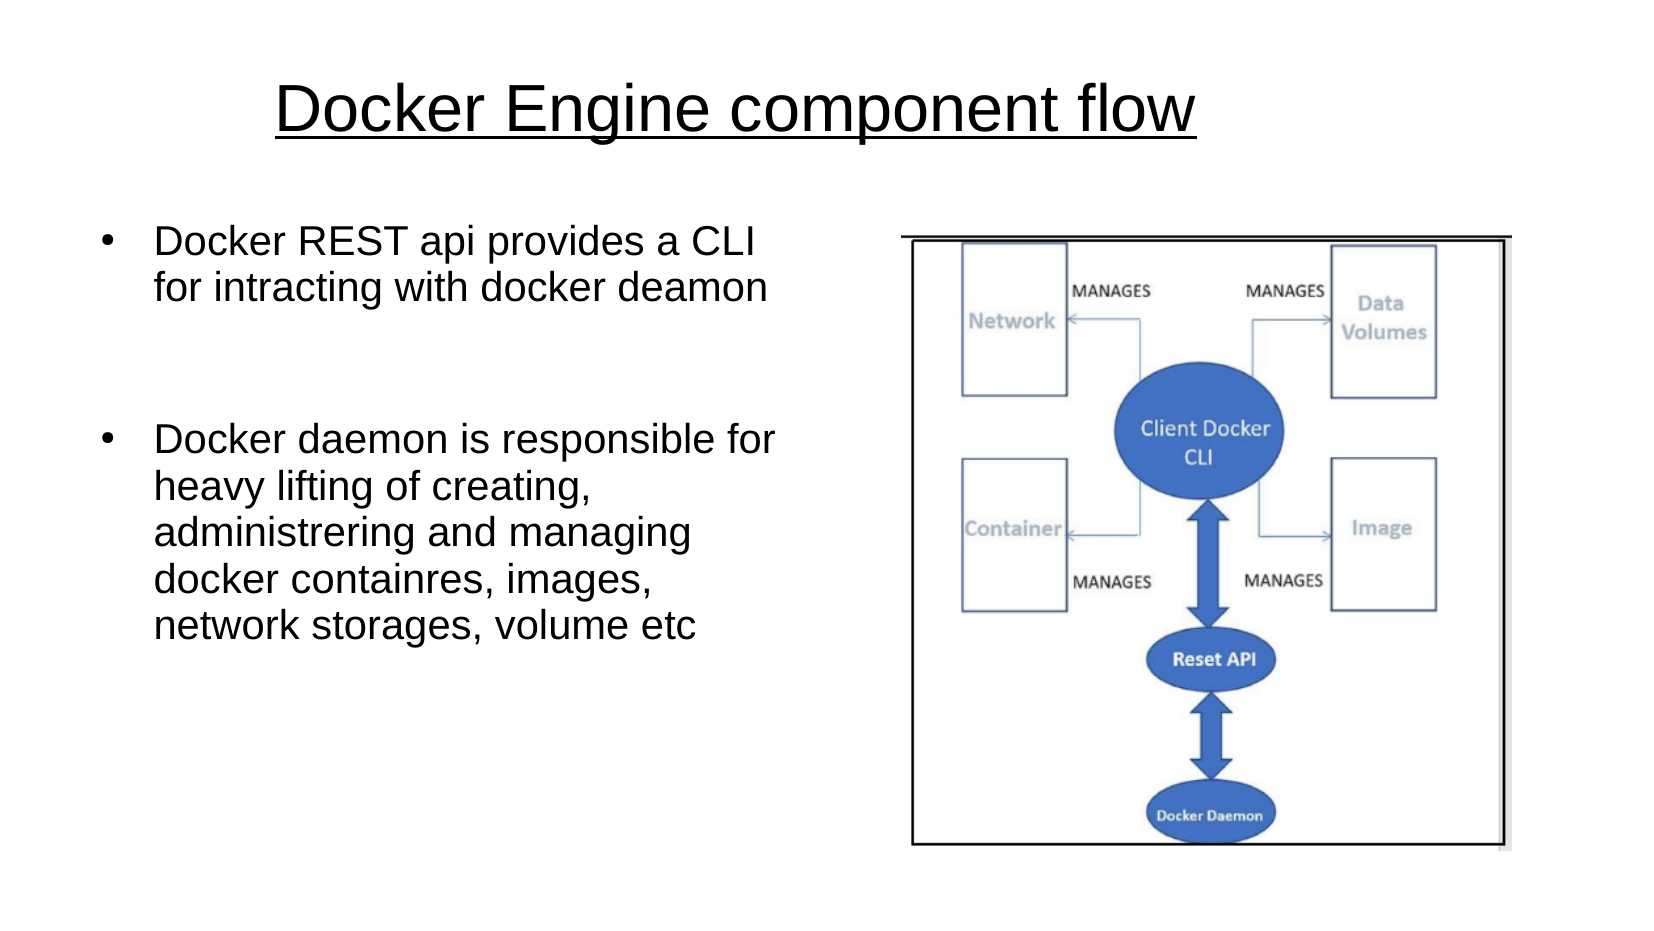

Docker Engine component flow
# Docker REST api provides a CLI for intracting with docker deamon
Docker daemon is responsible for heavy lifting of creating, administrering and managing docker containres, images, network storages, volume etc